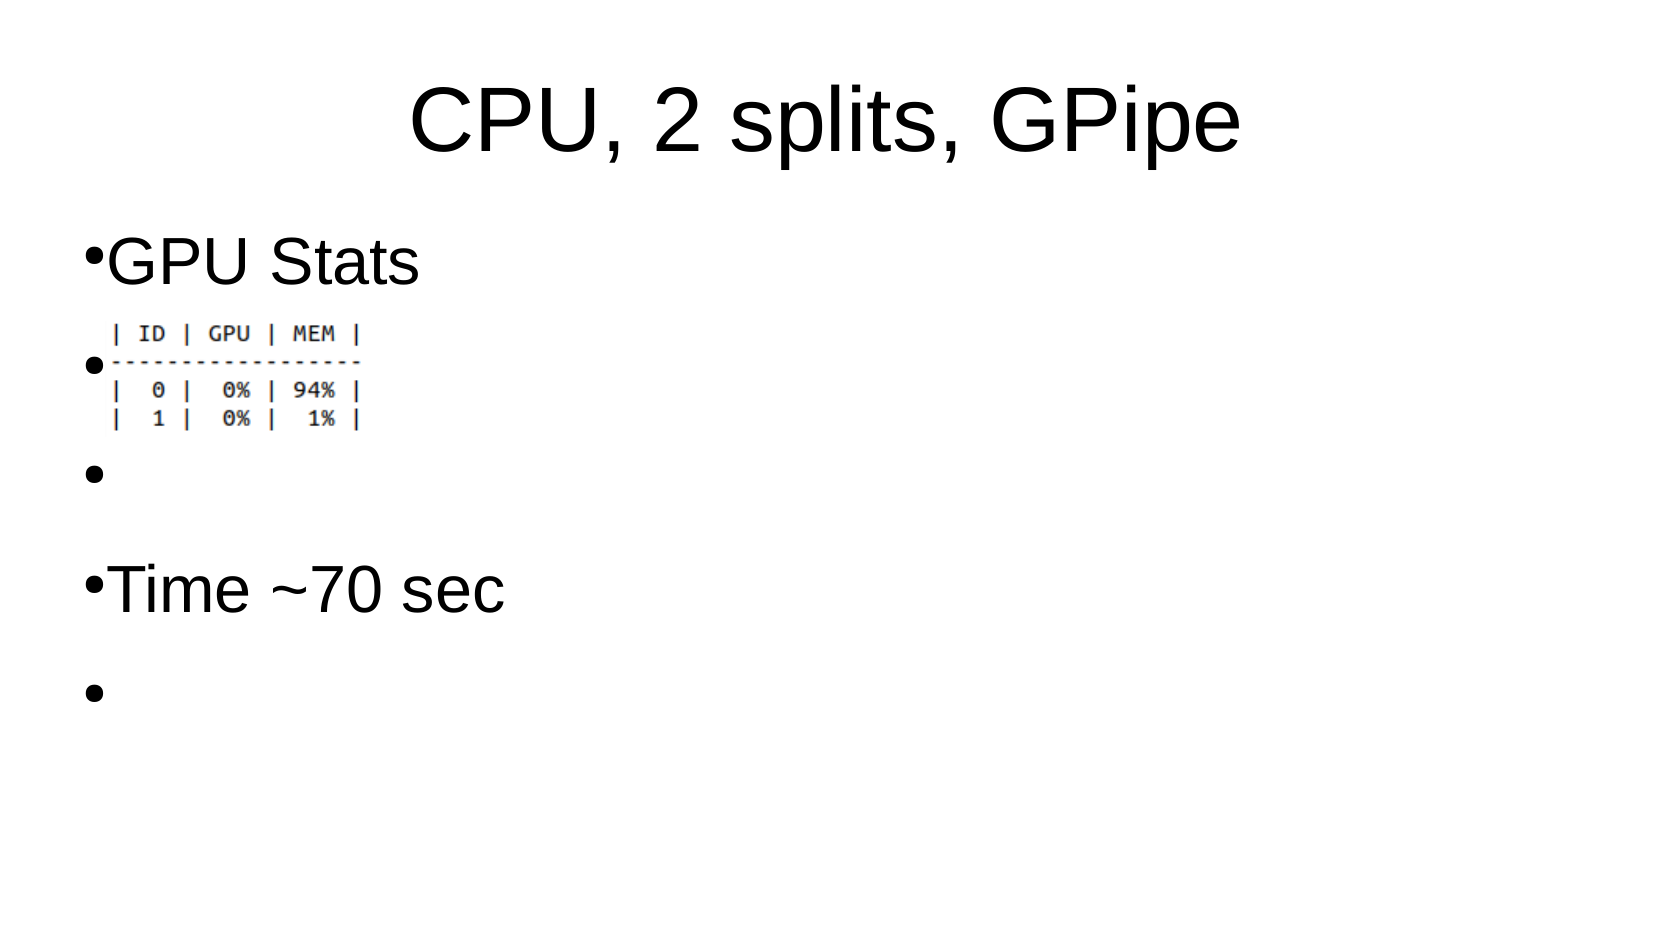

# CPU, 2 splits, GPipe
GPU Stats
Time ~70 sec